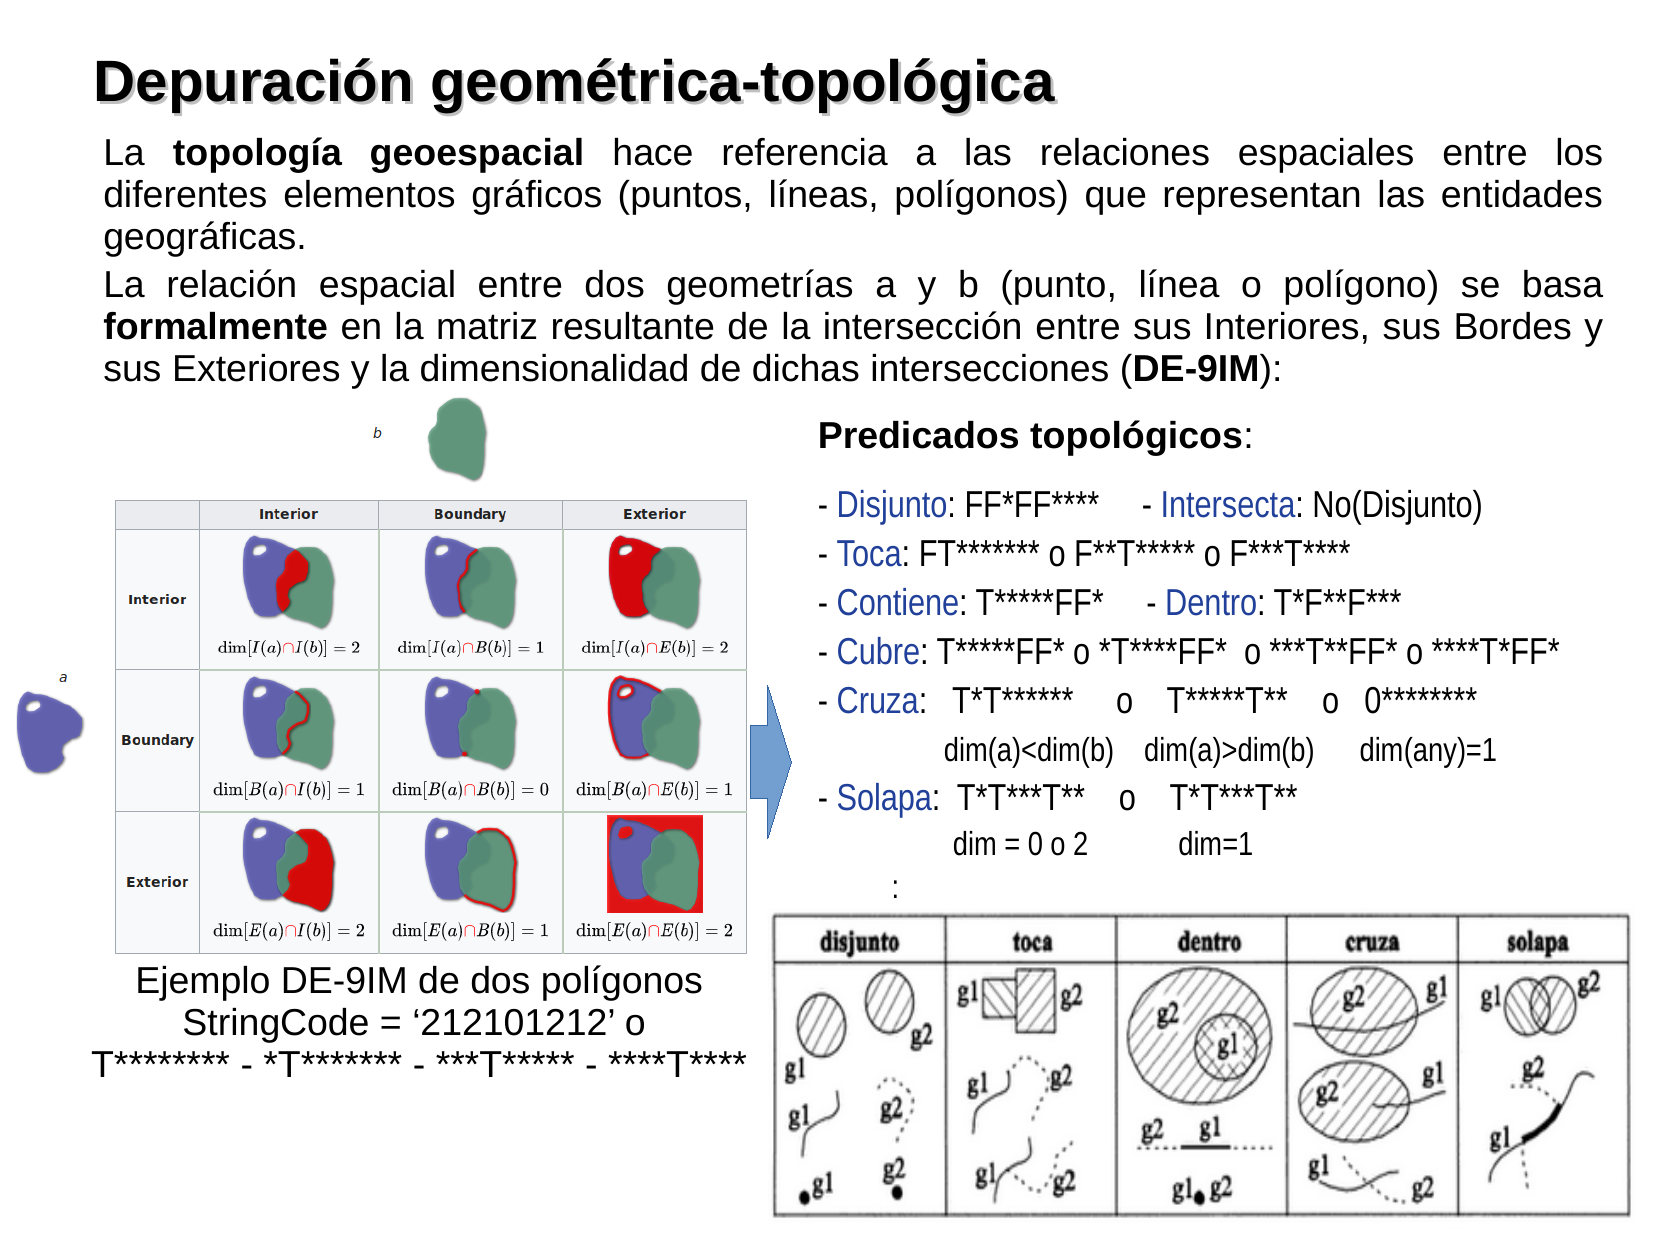

Depuración geométrica-topológica
La topología geoespacial hace referencia a las relaciones espaciales entre los diferentes elementos gráficos (puntos, líneas, polígonos) que representan las entidades geográficas.
La relación espacial entre dos geometrías a y b (punto, línea o polígono) se basa formalmente en la matriz resultante de la intersección entre sus Interiores, sus Bordes y sus Exteriores y la dimensionalidad de dichas intersecciones (DE-9IM):
Predicados topológicos:
- Disjunto: FF*FF**** - Intersecta: No(Disjunto)
- Toca: FT******* o F**T***** o F***T****
- Contiene: T*****FF* - Dentro: T*F**F***
- Cubre: T*****FF* o *T****FF* o ***T**FF* o ****T*FF*
- Cruza: T*T****** o T*****T** o 0********
 dim⁡(a)<dim(b) dim⁡(a)>dim(b) dim⁡(any)=1
- Solapa: T*T***T** o T*T***T**
 dim = 0 o 2 dim=1
	:
Ejemplo DE-9IM de dos polígonos
StringCode = ‘212101212’ o
T******** - *T******* - ***T***** - ****T****